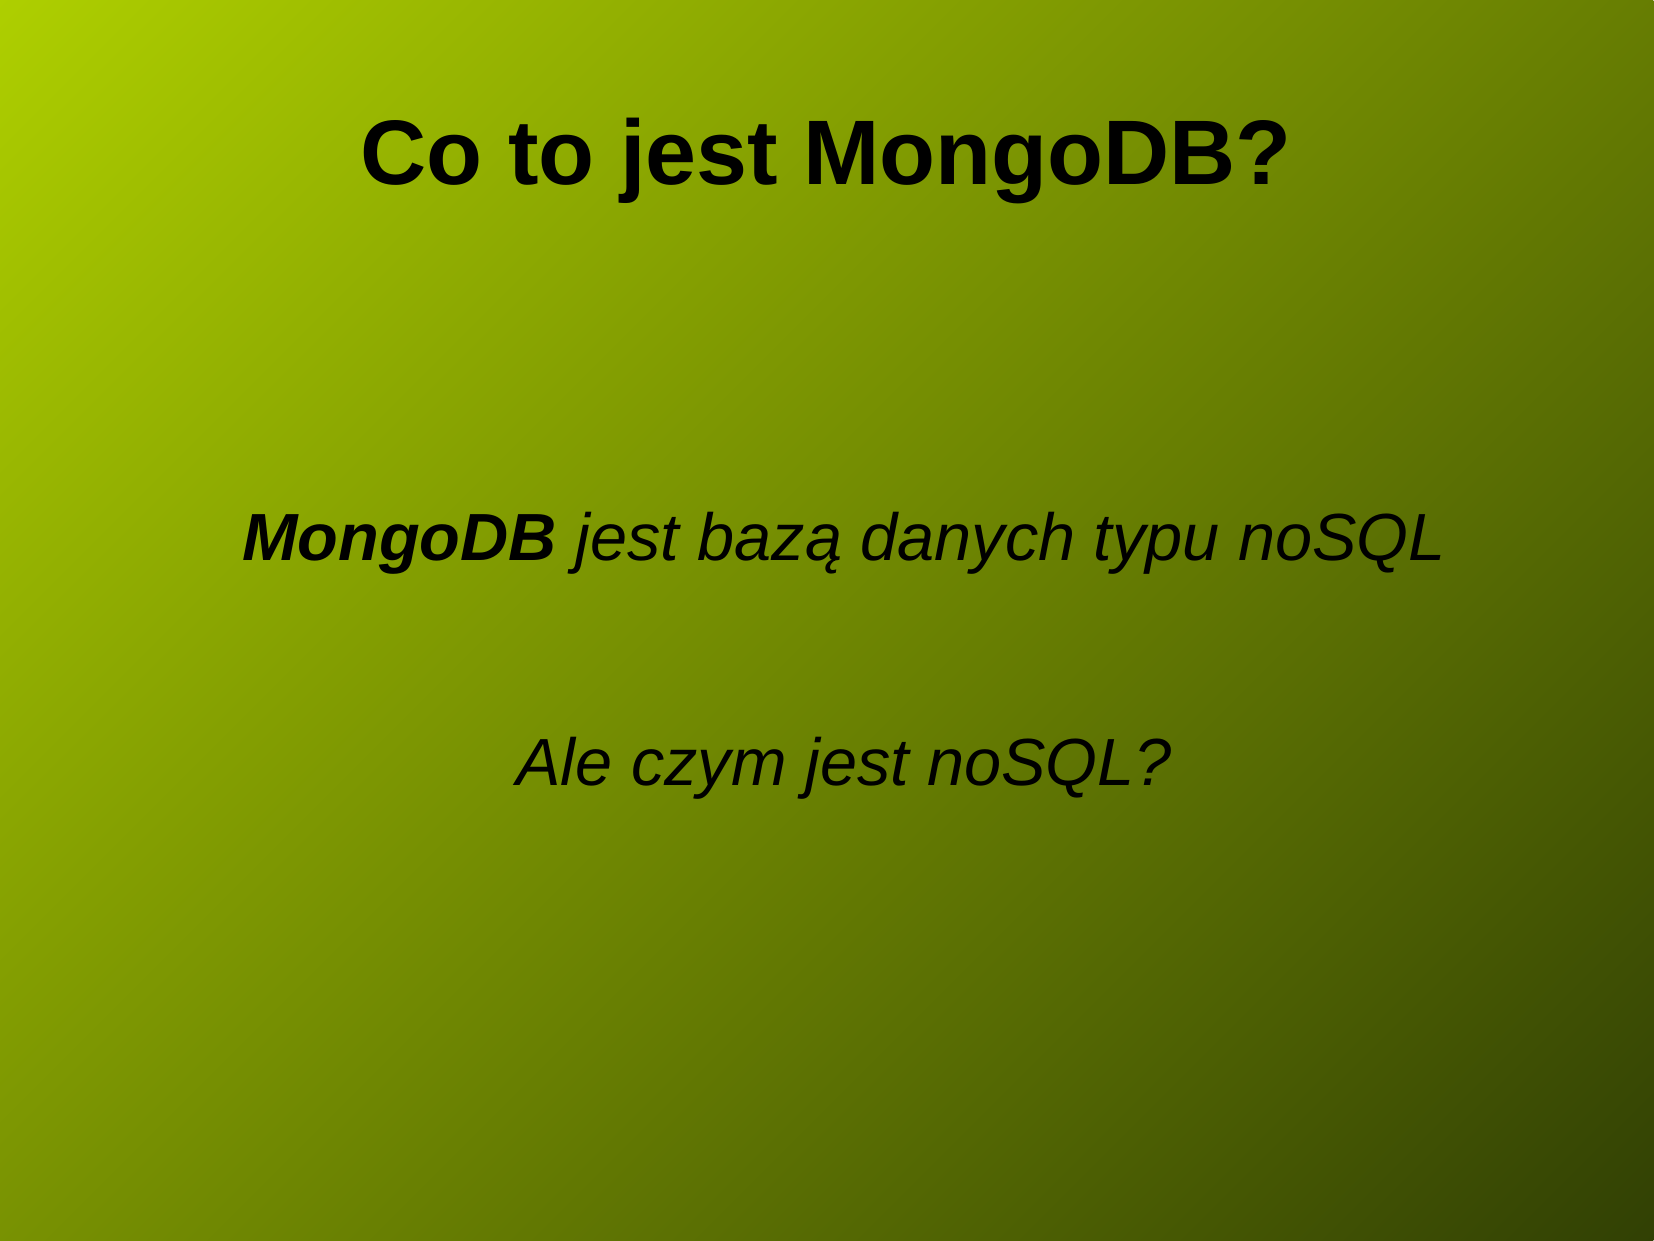

# Co to jest MongoDB?
MongoDB jest bazą danych typu noSQL
Ale czym jest noSQL?